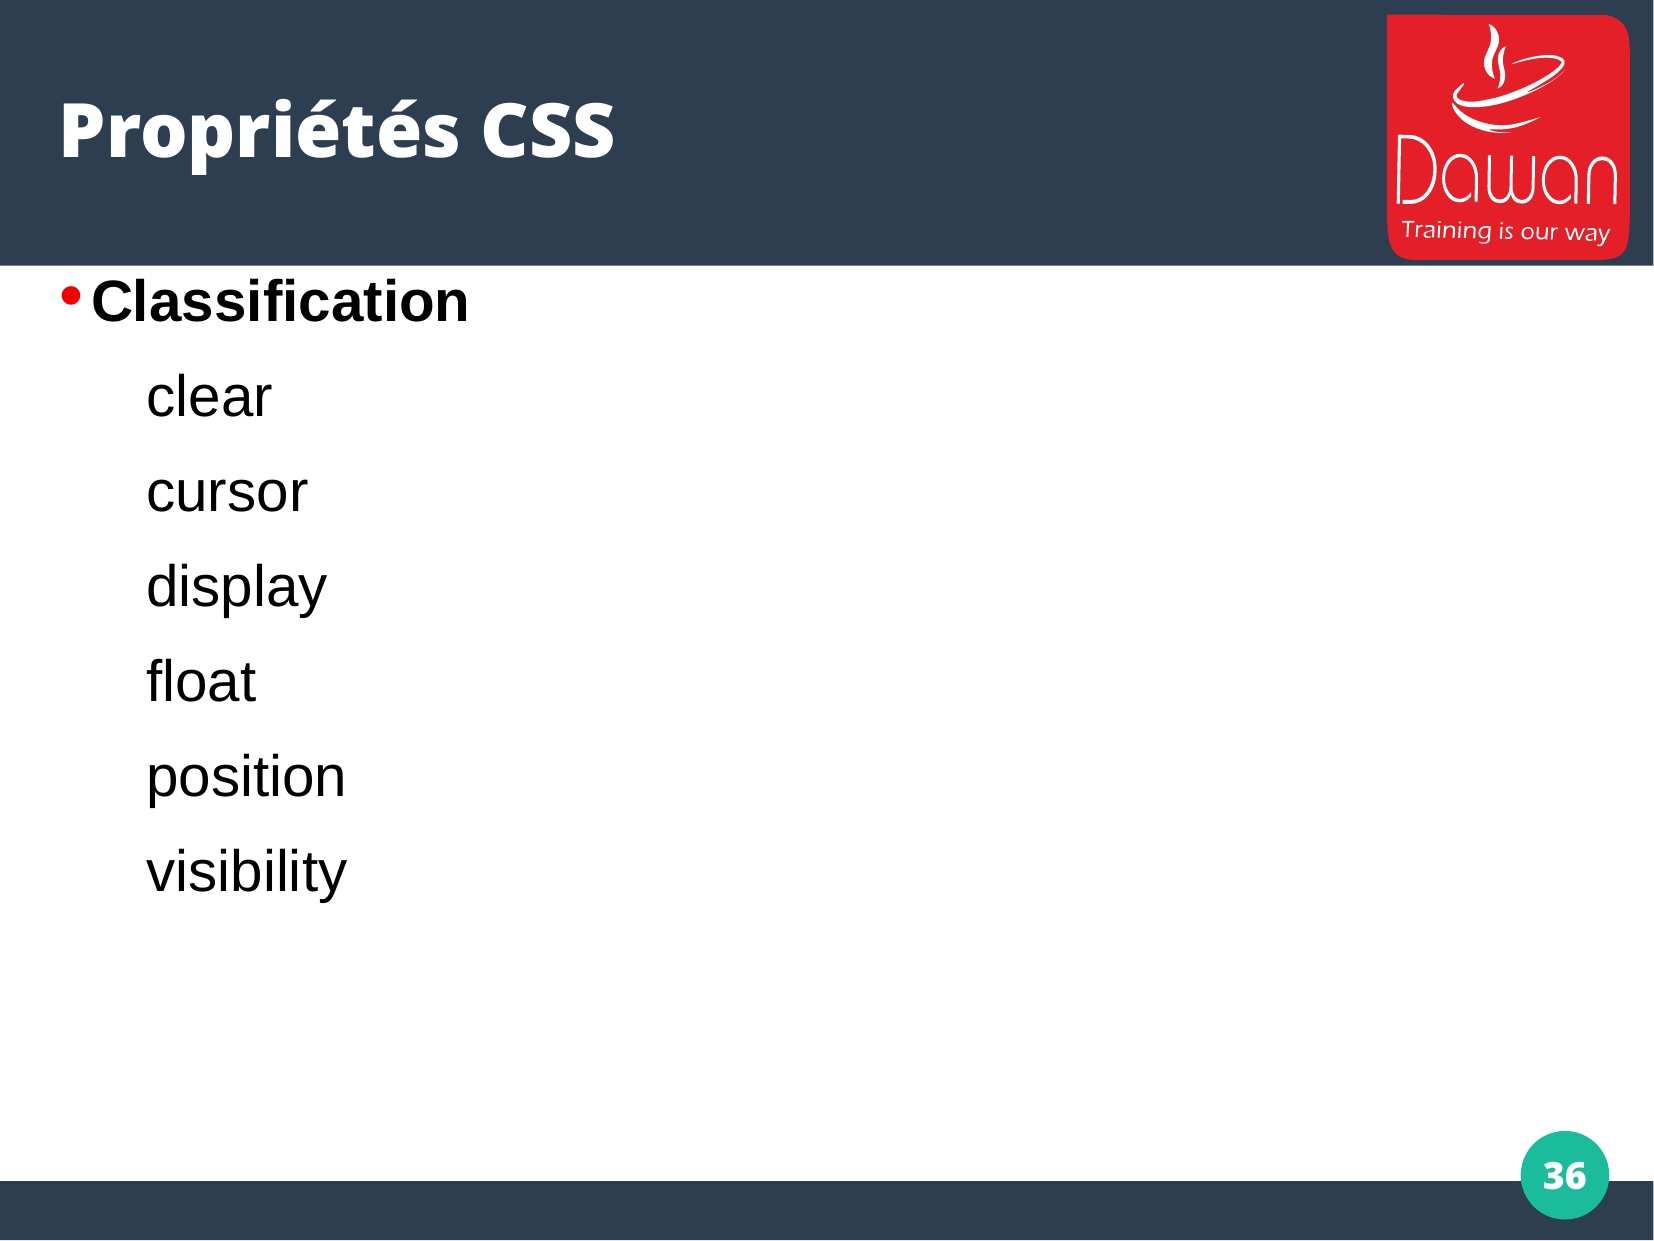

# Propriétés CSS
Classification
clear
cursor
display
float
position
visibility
36